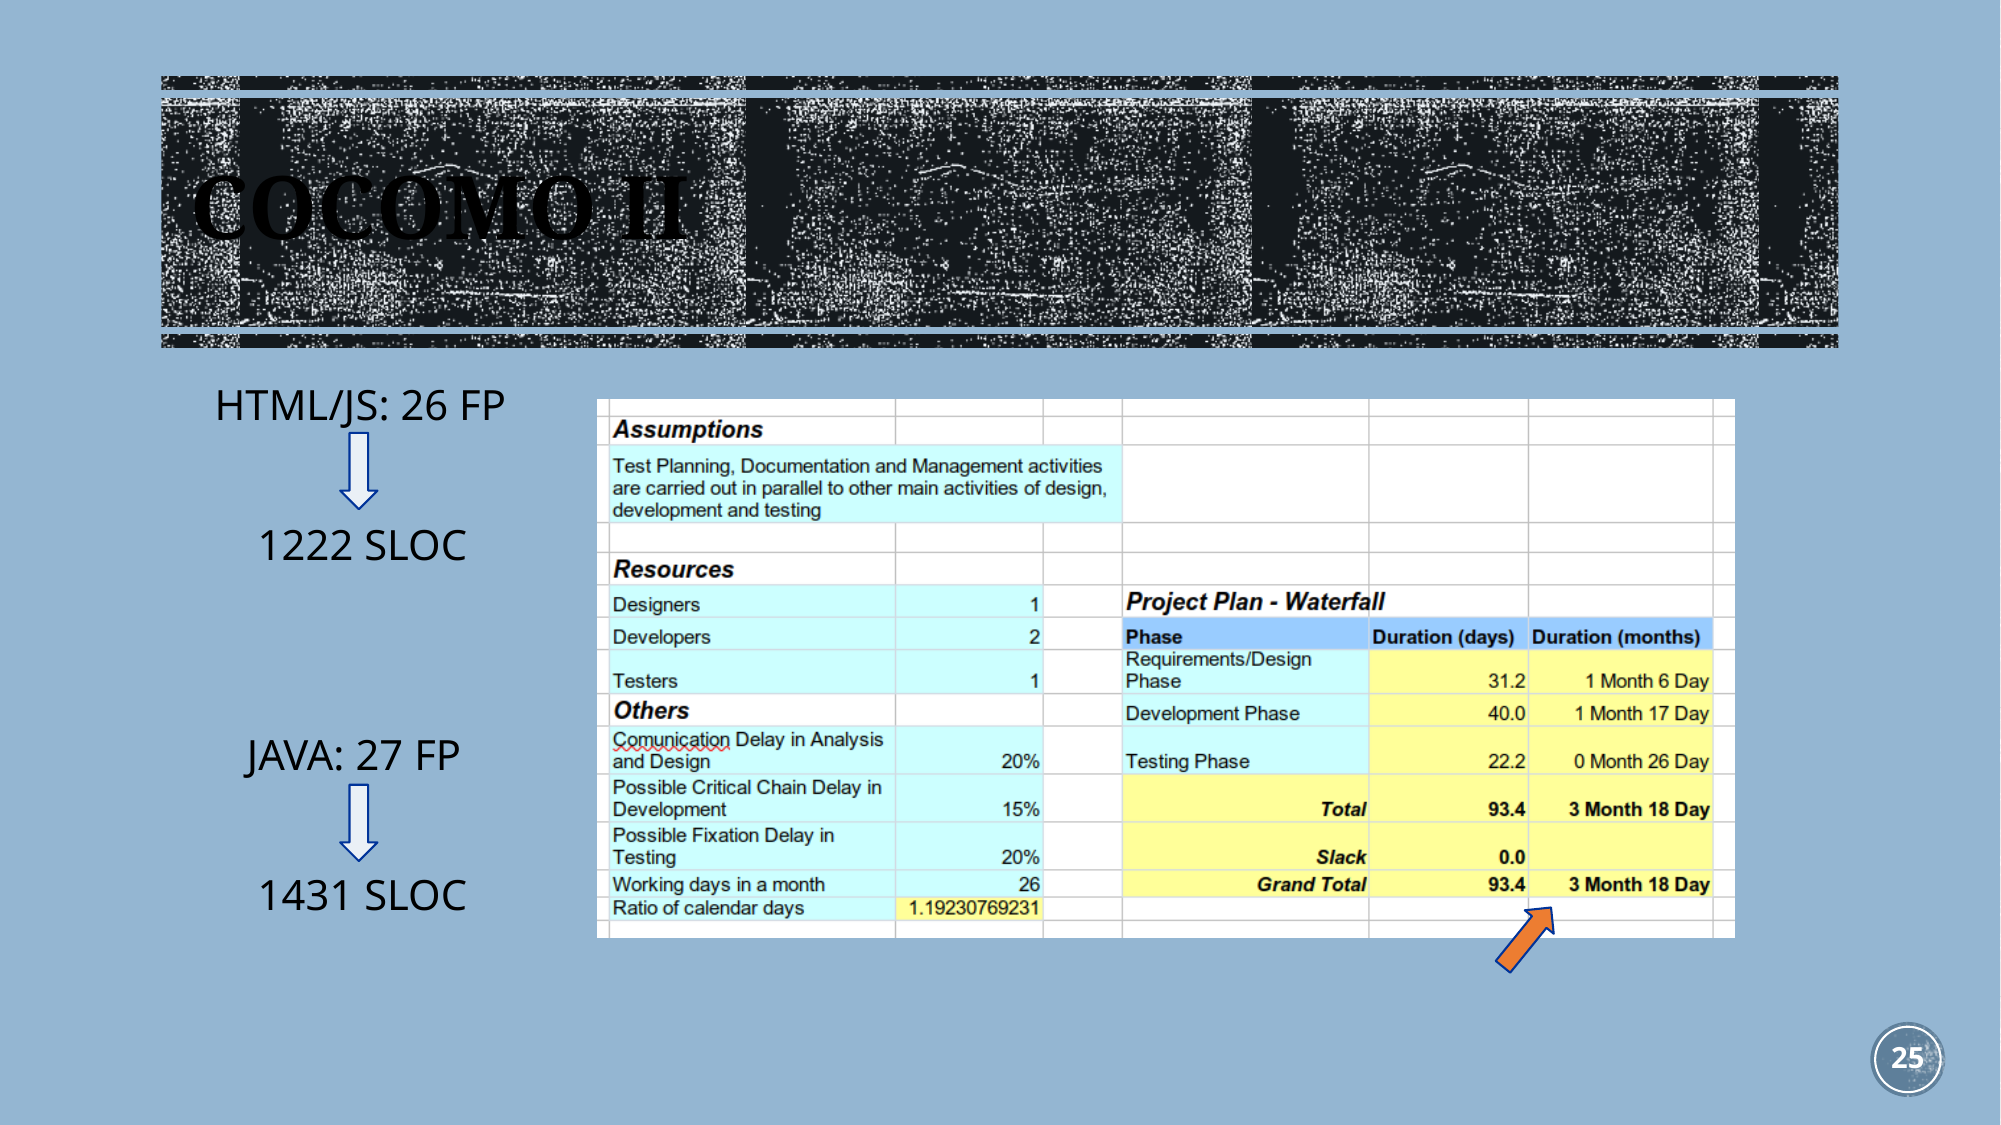

# Cocomo ii
HTML/JS: 26 FP
    1222 SLOC
   JAVA: 27 FP
    1431 SLOC